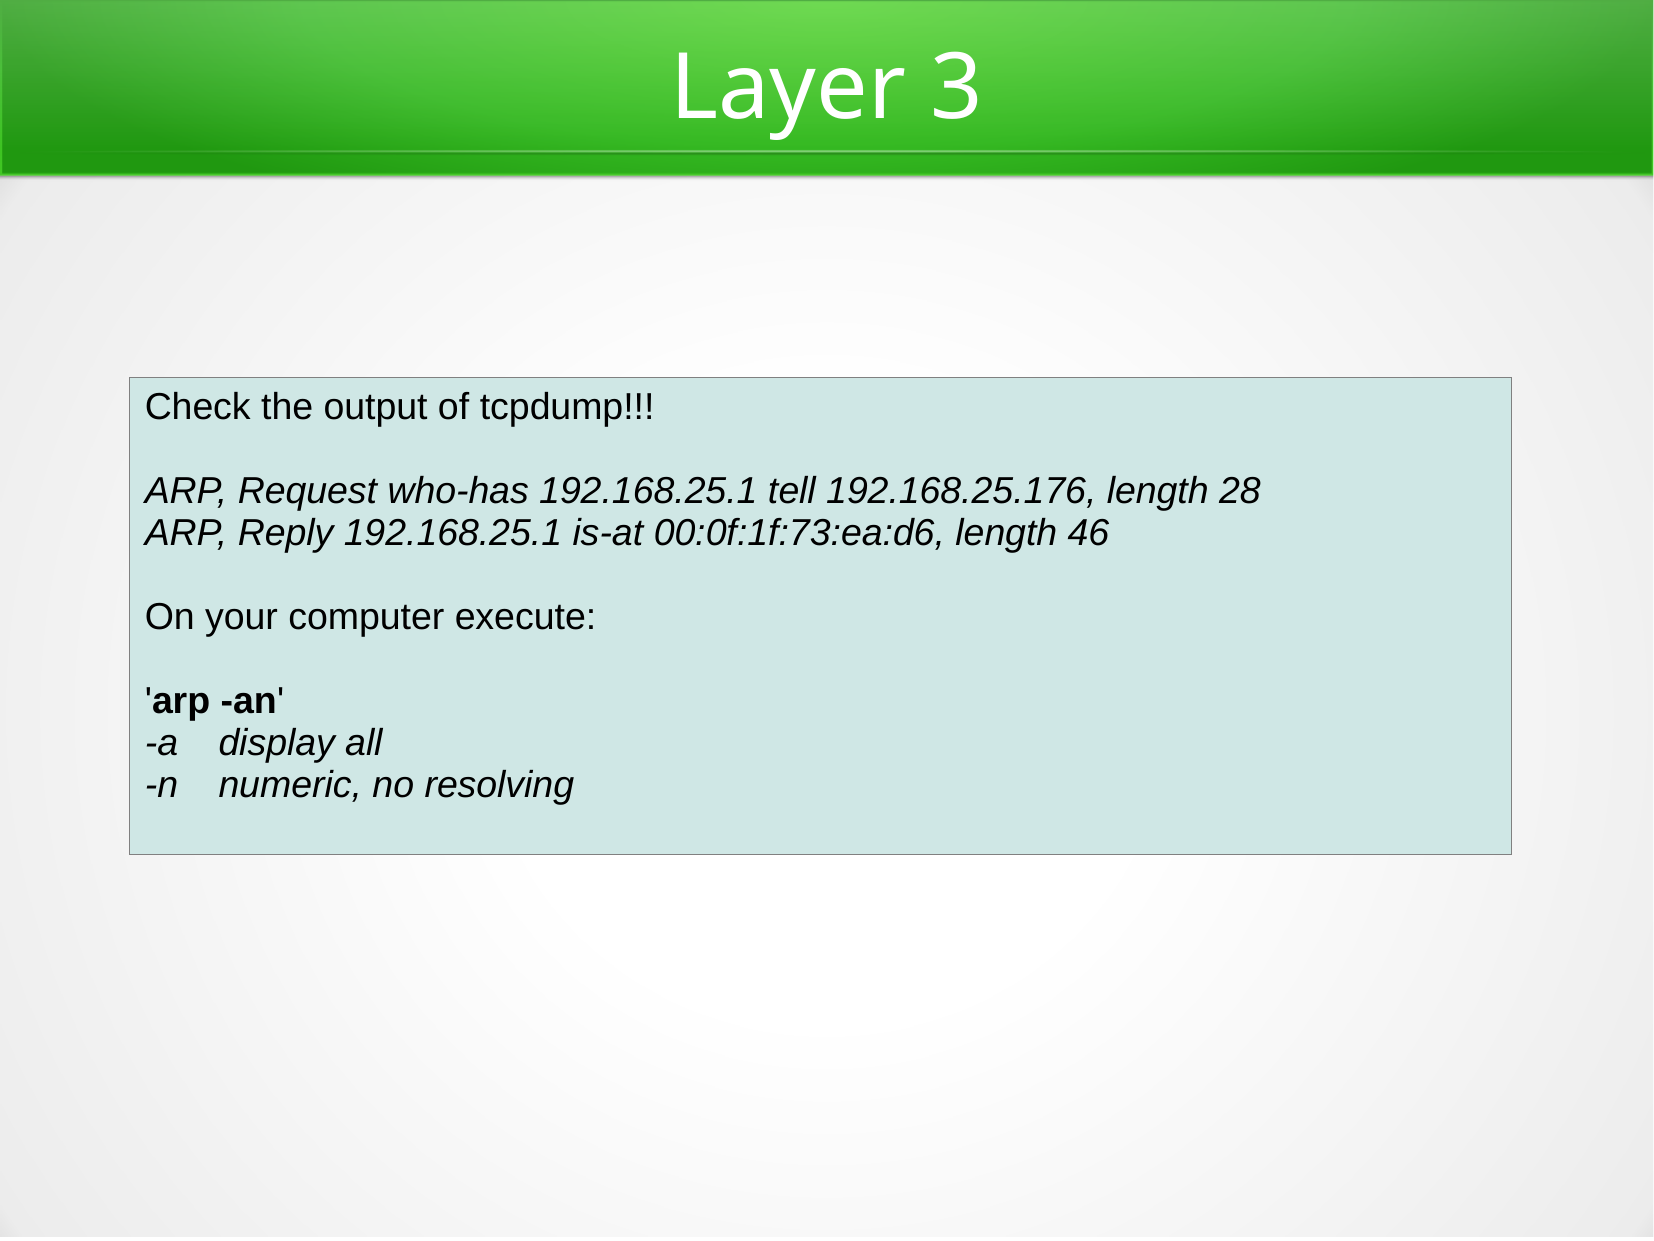

# Layer 3
Check the output of tcpdump!!!
ARP, Request who-has 192.168.25.1 tell 192.168.25.176, length 28
ARP, Reply 192.168.25.1 is-at 00:0f:1f:73:ea:d6, length 46
On your computer execute:
'arp -an'
-a	display all
-n 	numeric, no resolving